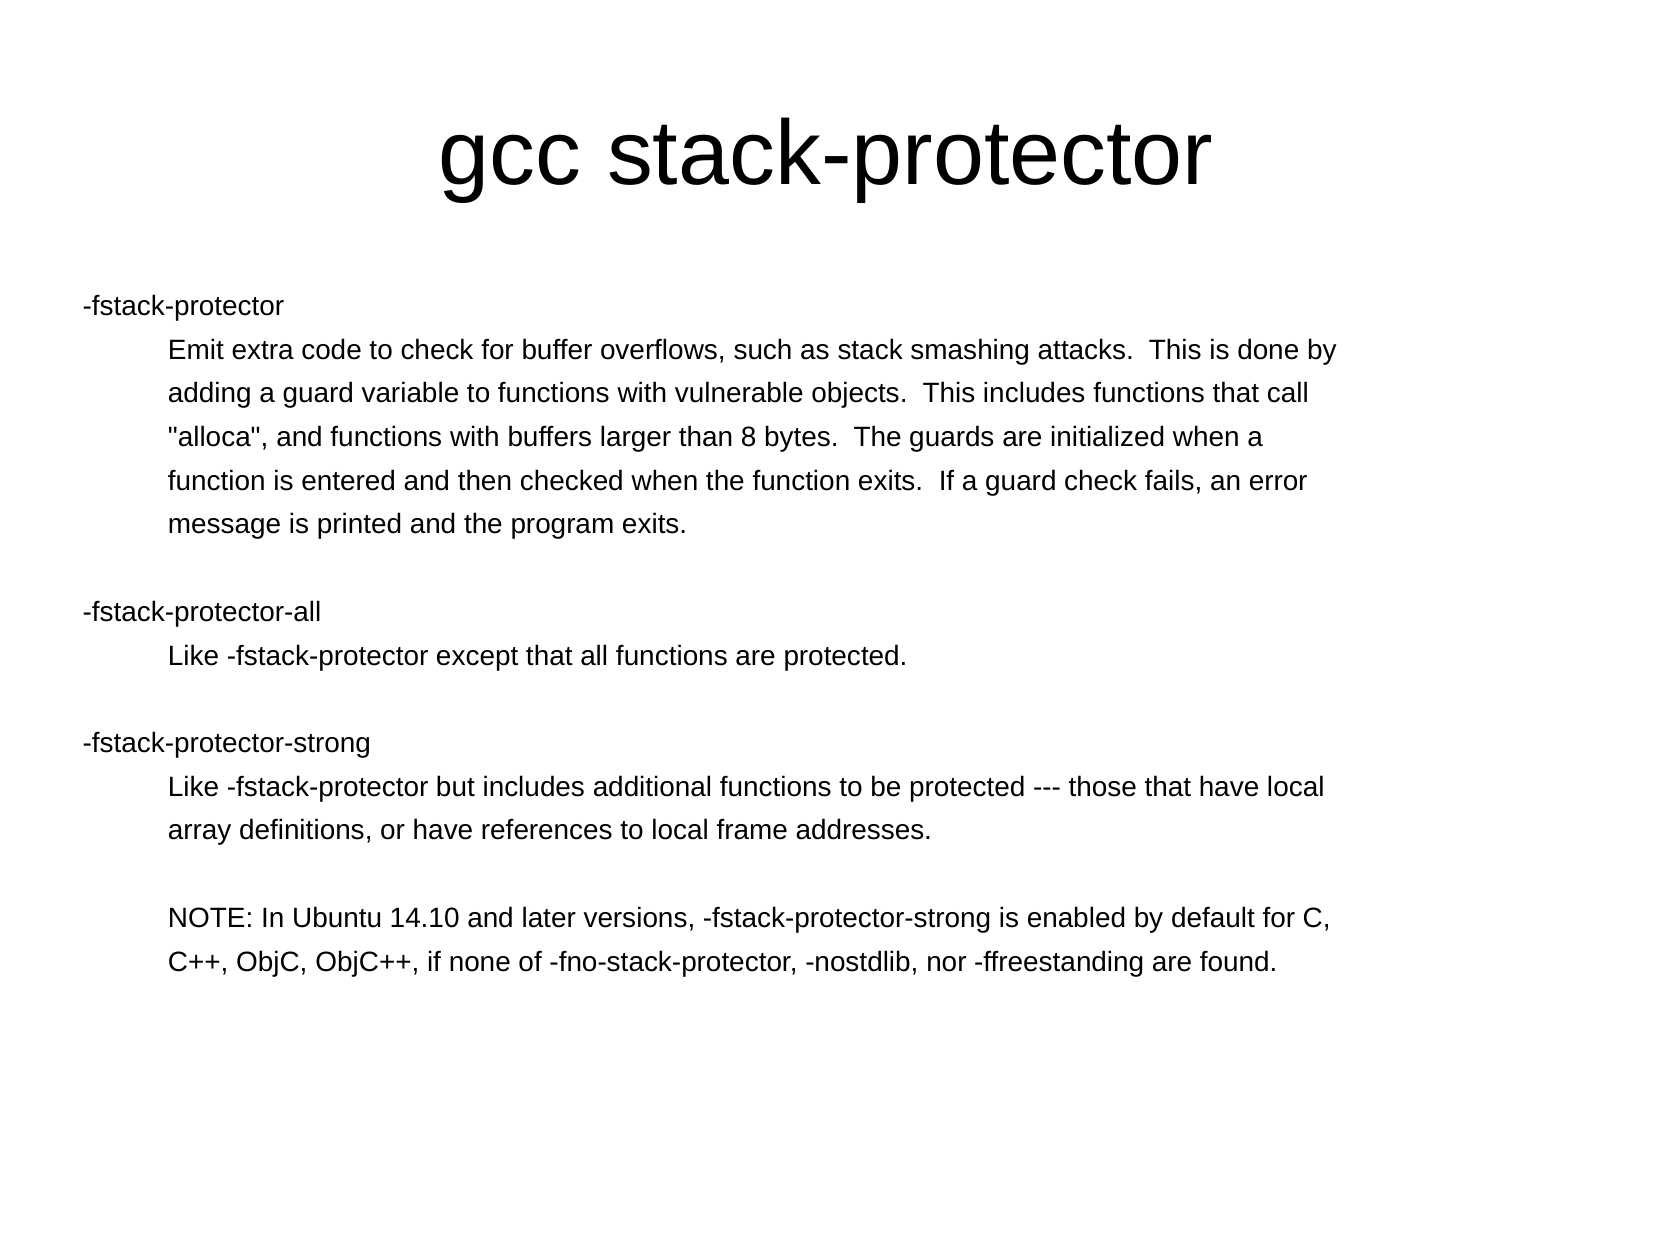

# gcc stack-protector
-fstack-protector
 Emit extra code to check for buffer overflows, such as stack smashing attacks. This is done by
 adding a guard variable to functions with vulnerable objects. This includes functions that call
 "alloca", and functions with buffers larger than 8 bytes. The guards are initialized when a
 function is entered and then checked when the function exits. If a guard check fails, an error
 message is printed and the program exits.
-fstack-protector-all
 Like -fstack-protector except that all functions are protected.
-fstack-protector-strong
 Like -fstack-protector but includes additional functions to be protected --- those that have local
 array definitions, or have references to local frame addresses.
 NOTE: In Ubuntu 14.10 and later versions, -fstack-protector-strong is enabled by default for C,
 C++, ObjC, ObjC++, if none of -fno-stack-protector, -nostdlib, nor -ffreestanding are found.